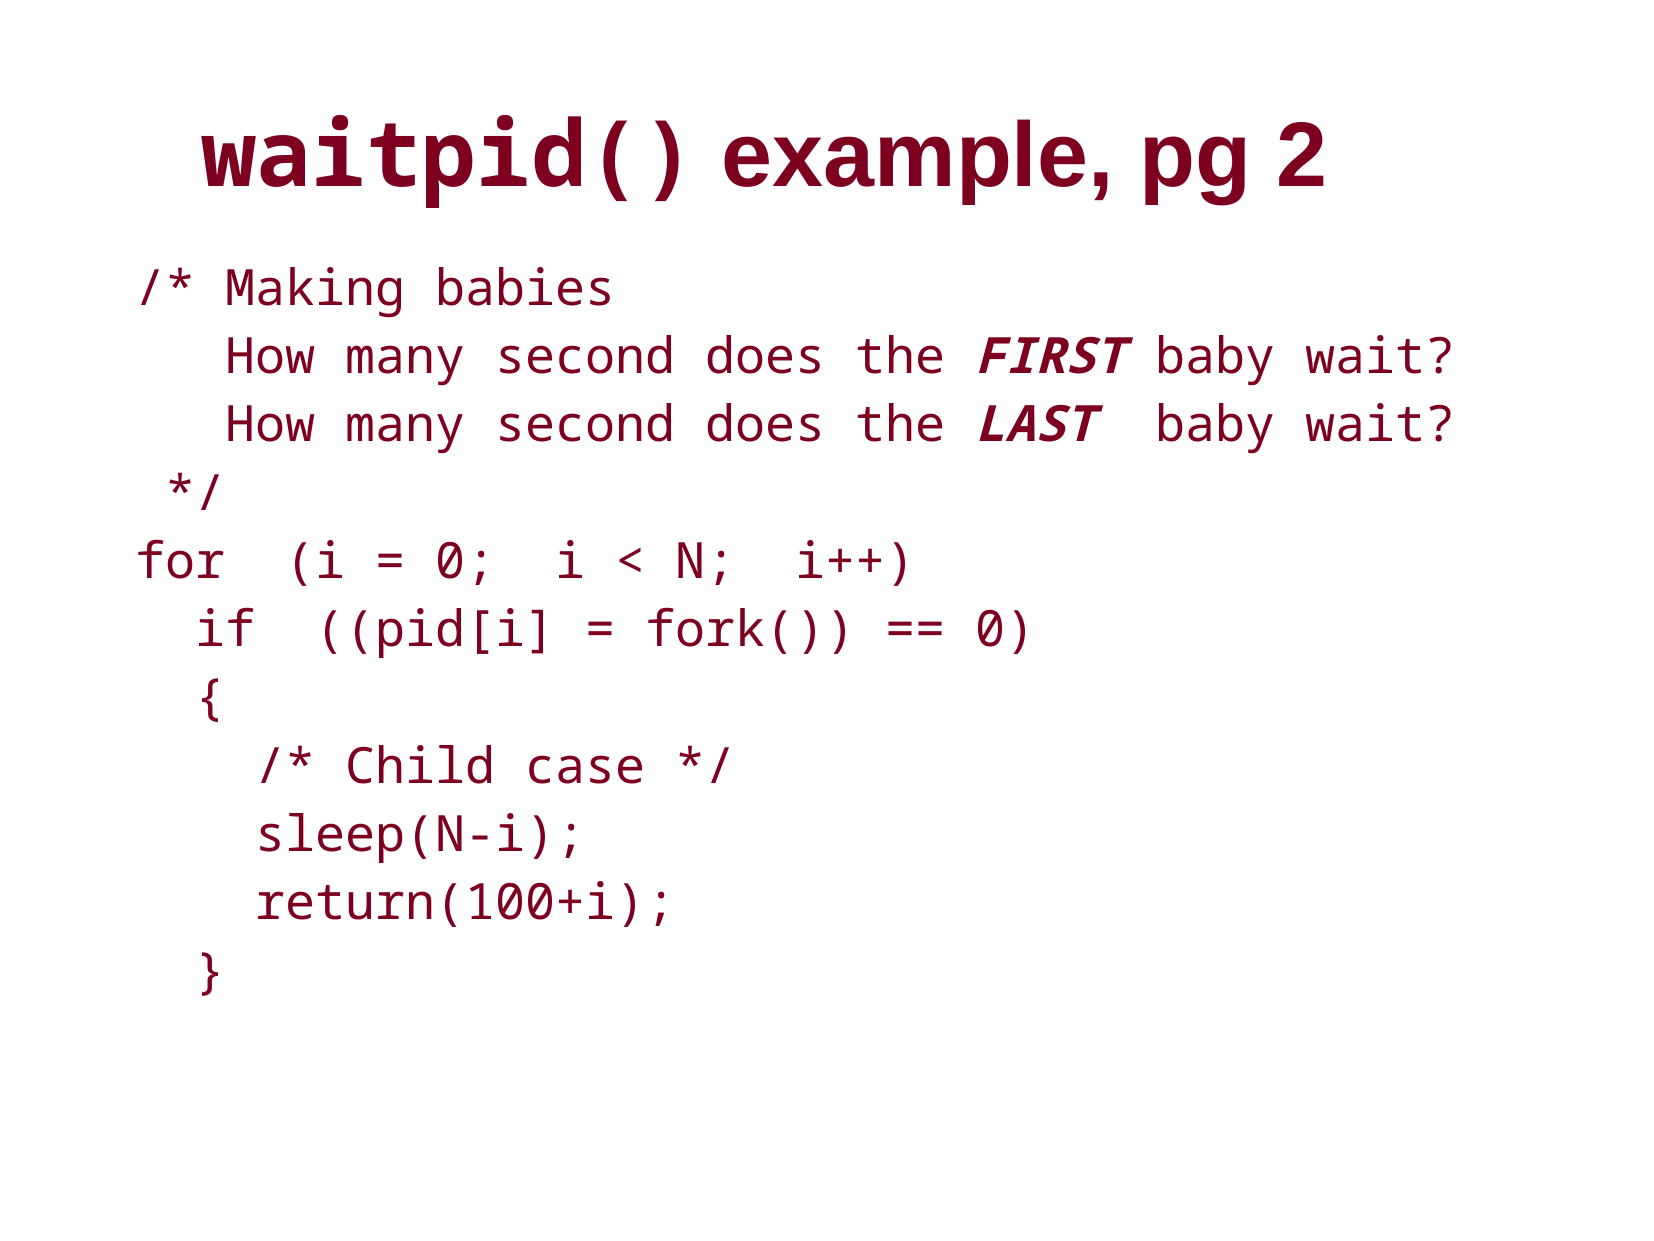

# waitpid() example, pg 2
 /* Making babies
 How many second does the FIRST baby wait?
 How many second does the LAST baby wait?
 */
 for (i = 0; i < N; i++)
 if ((pid[i] = fork()) == 0)
 {
 /* Child case */
 sleep(N-i);
 return(100+i);
 }